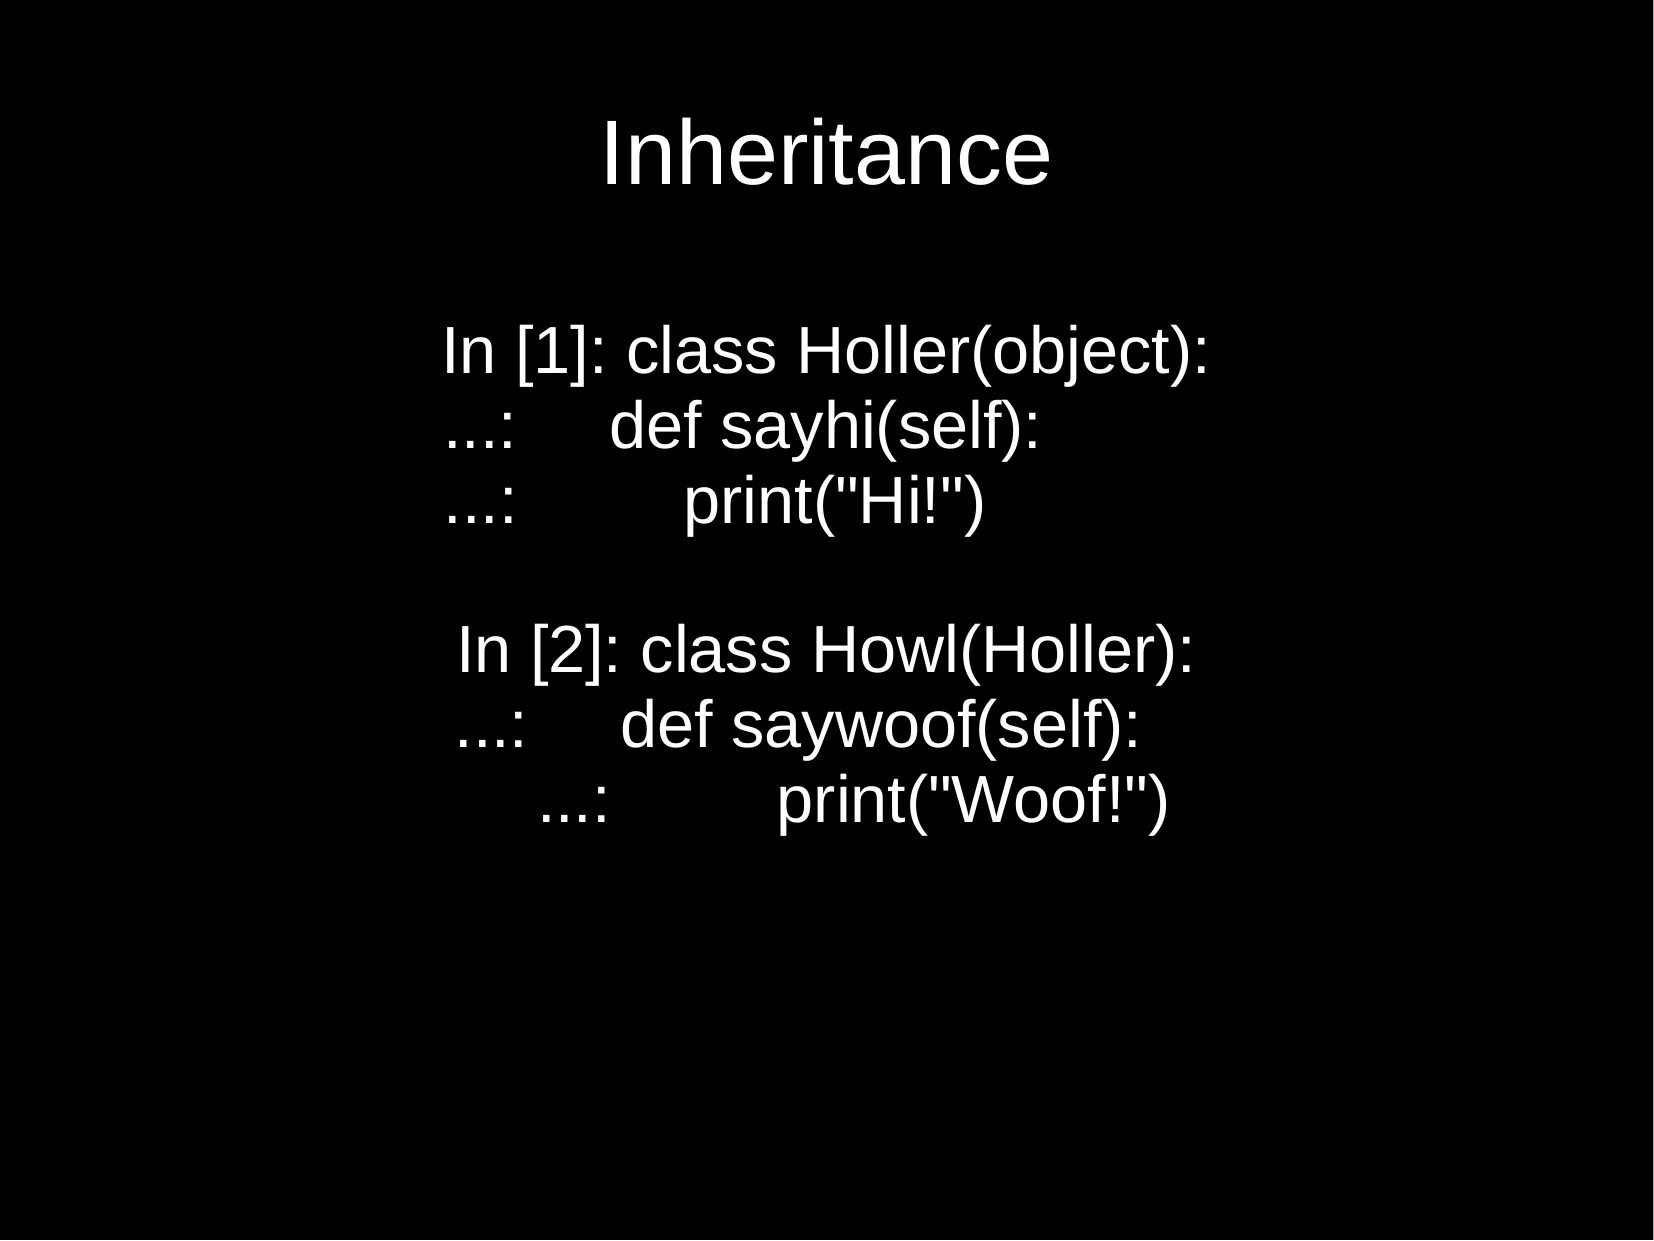

# Inheritance
In [1]: class Holler(object):
...: def sayhi(self):
 ...: print("Hi!")
In [2]: class Howl(Holler):
 ...: def saywoof(self):
 ...: print("Woof!")